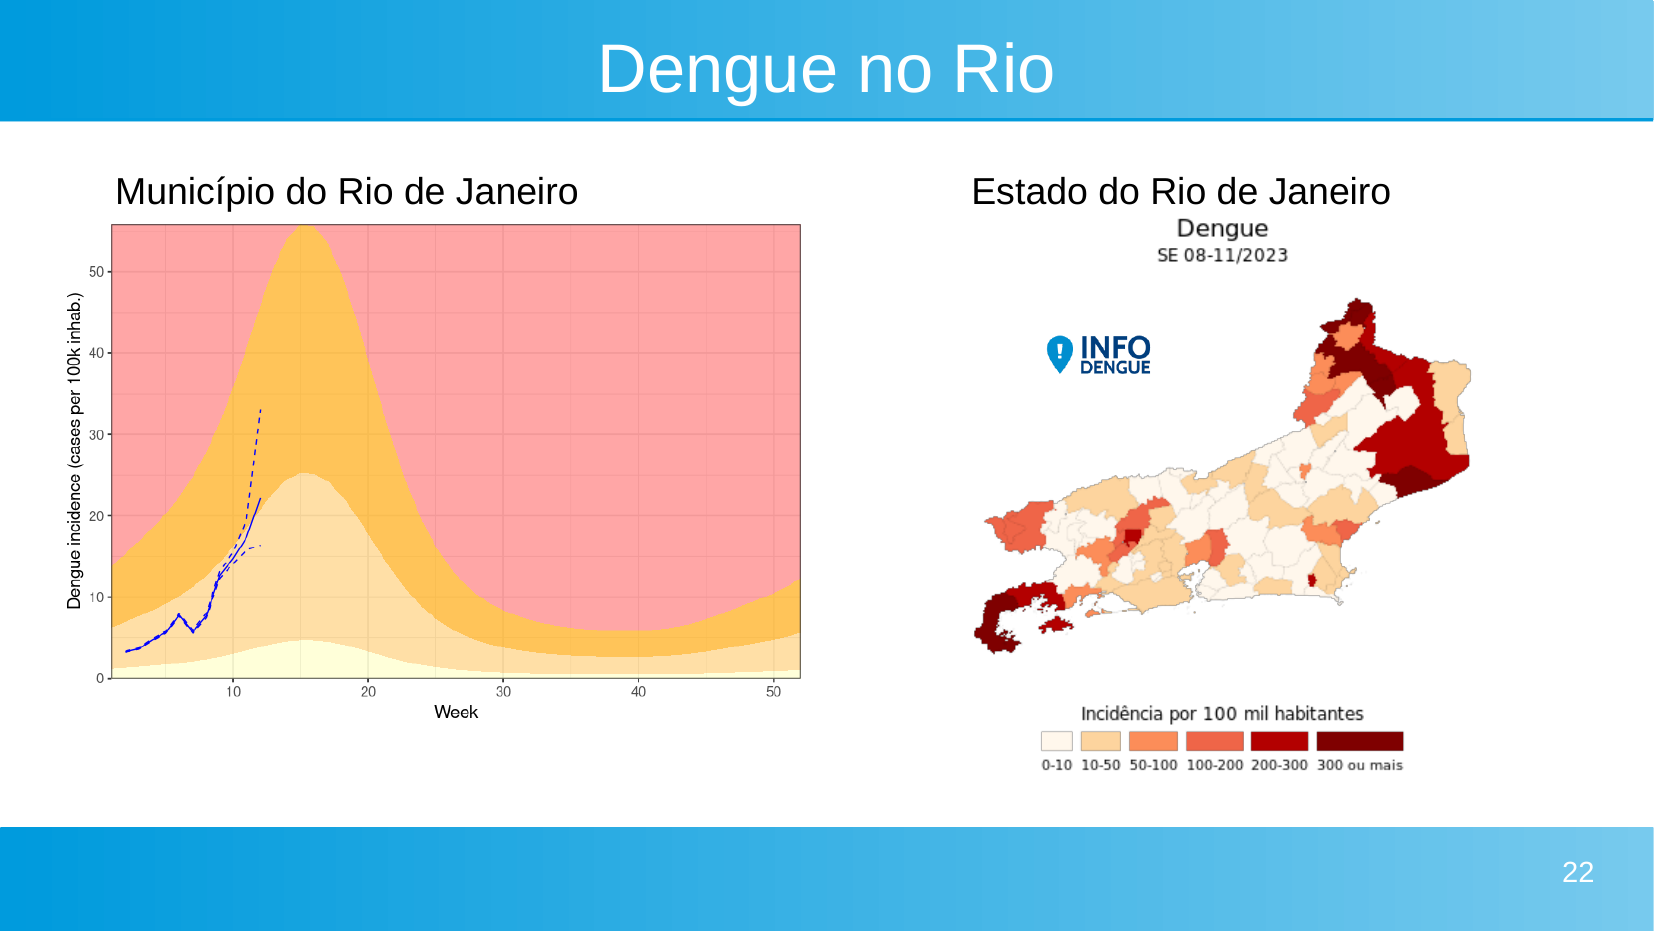

# Dengue no Rio
Município do Rio de Janeiro
Estado do Rio de Janeiro
22